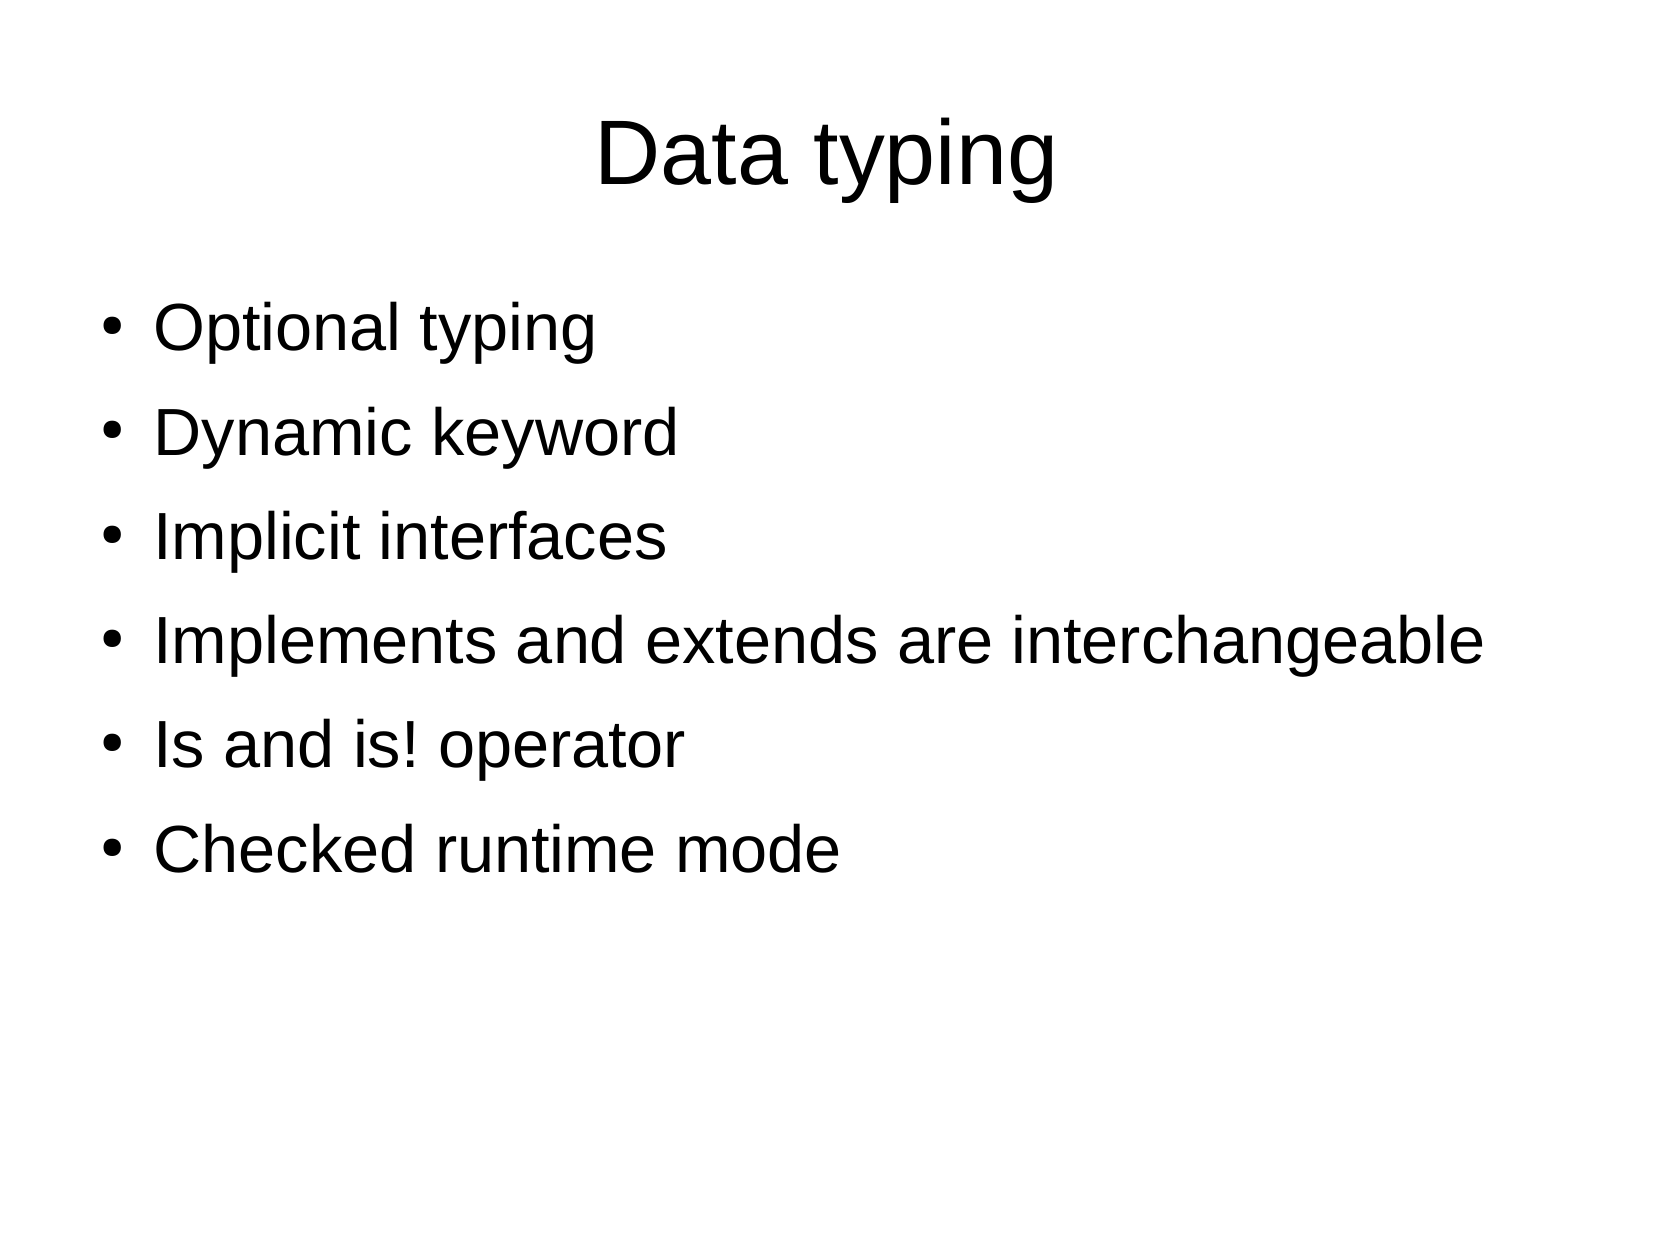

# Data typing
Optional typing
Dynamic keyword
Implicit interfaces
Implements and extends are interchangeable
Is and is! operator
Checked runtime mode